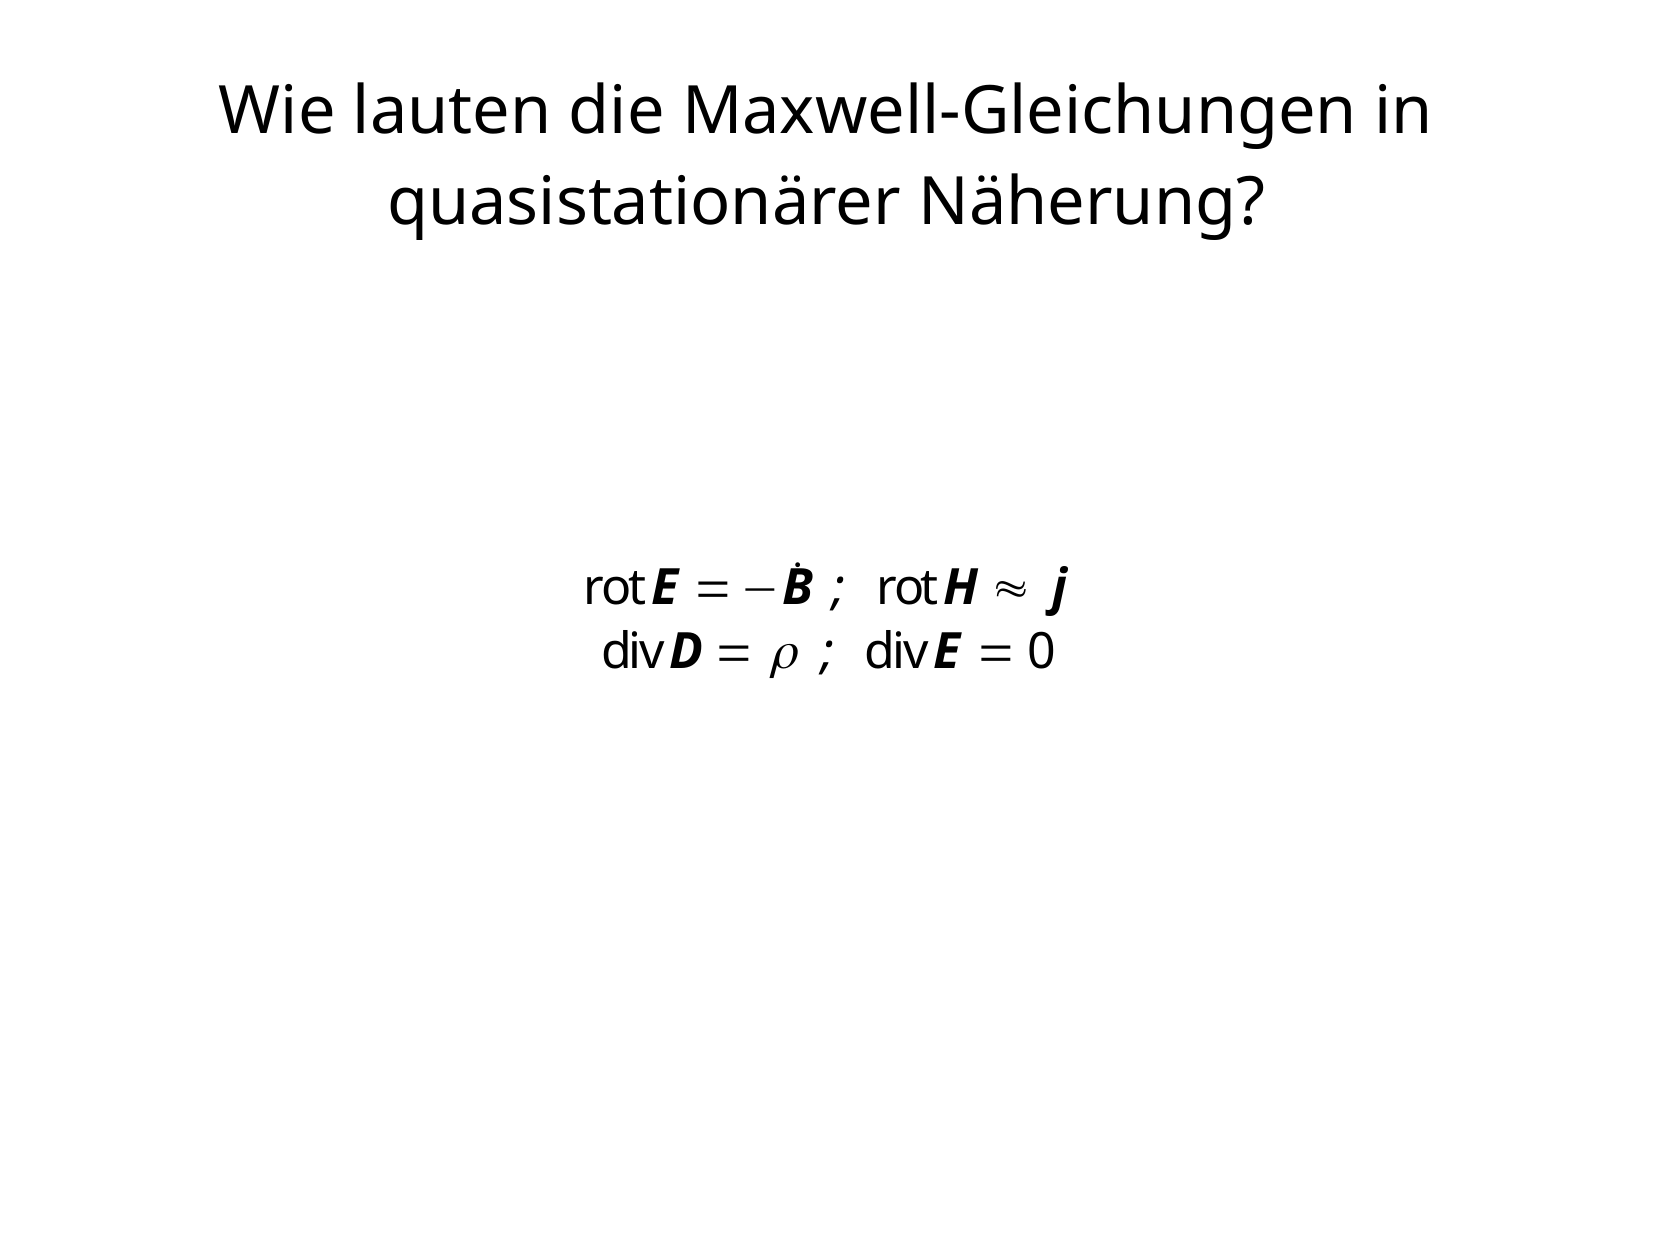

# Wie lauten die Maxwell-Gleichungen in quasistationärer Näherung?